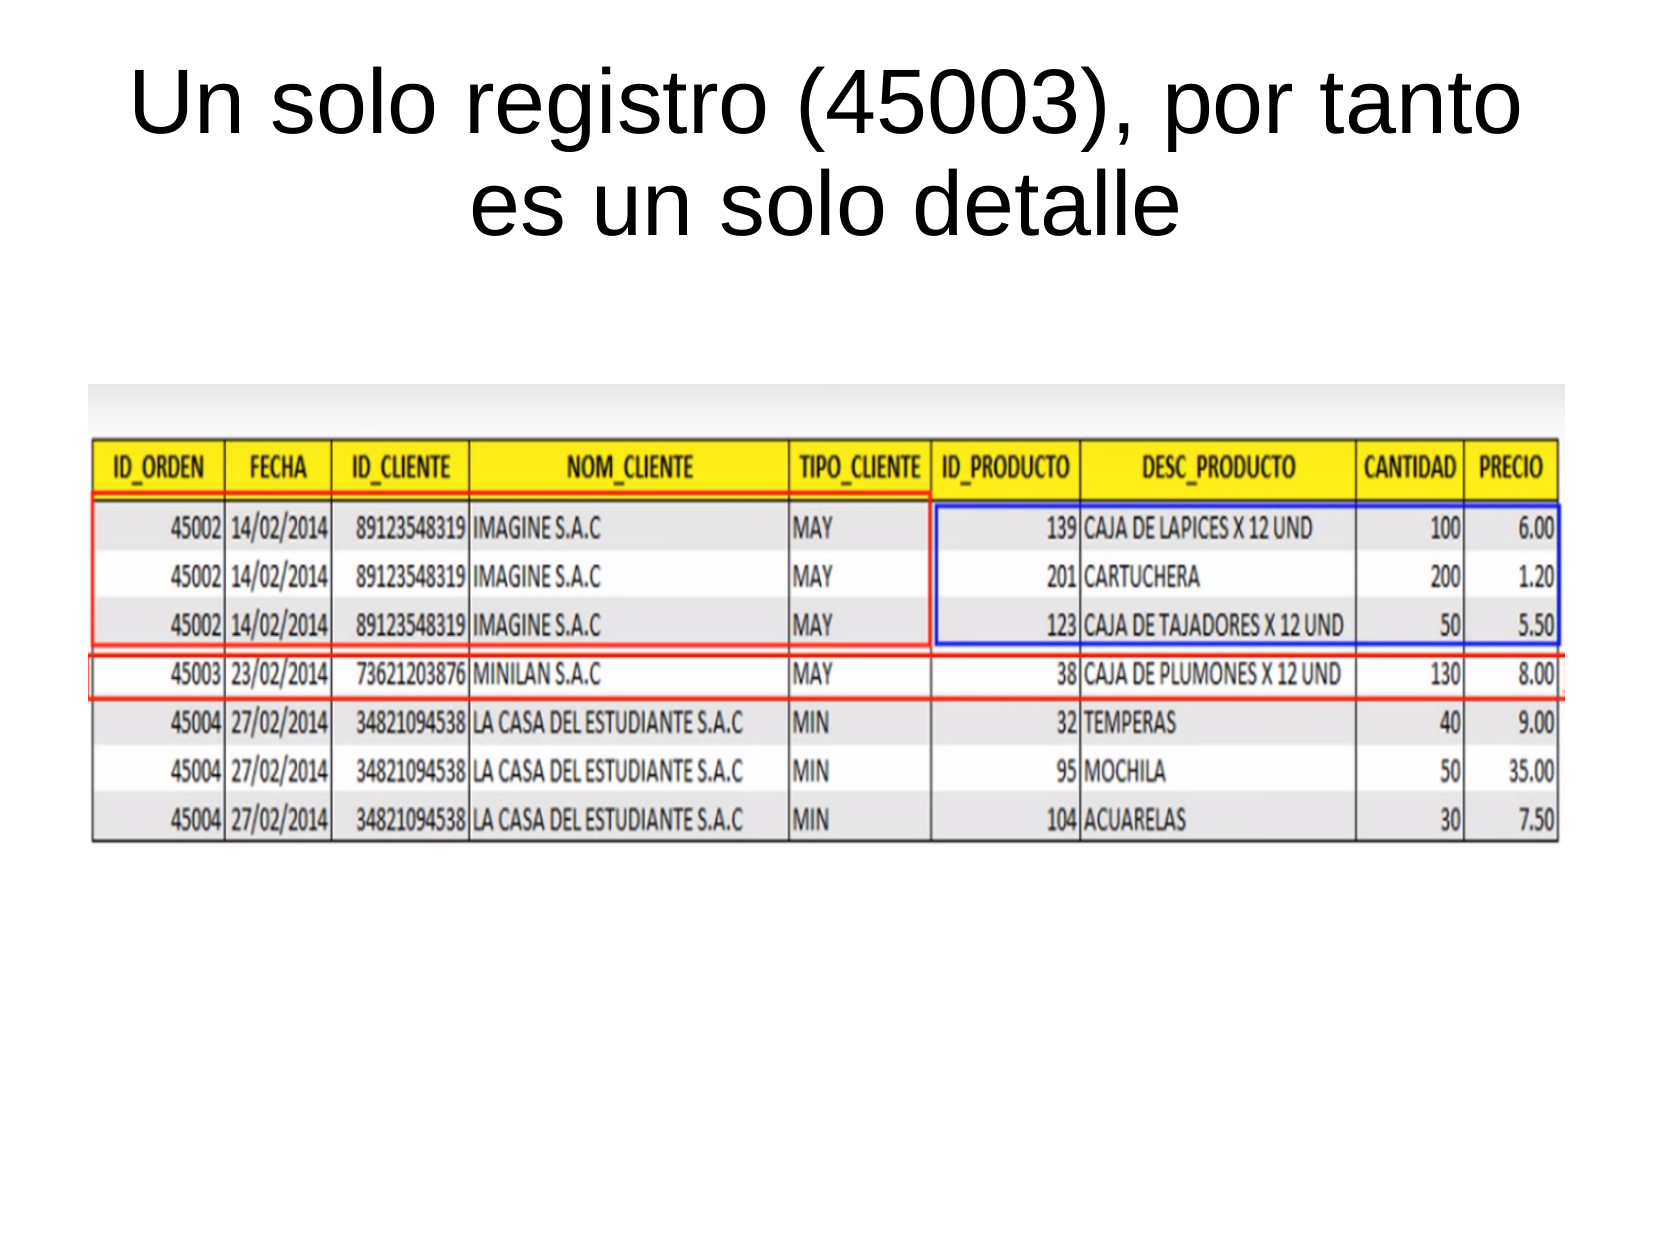

# Un solo registro (45003), por tanto es un solo detalle